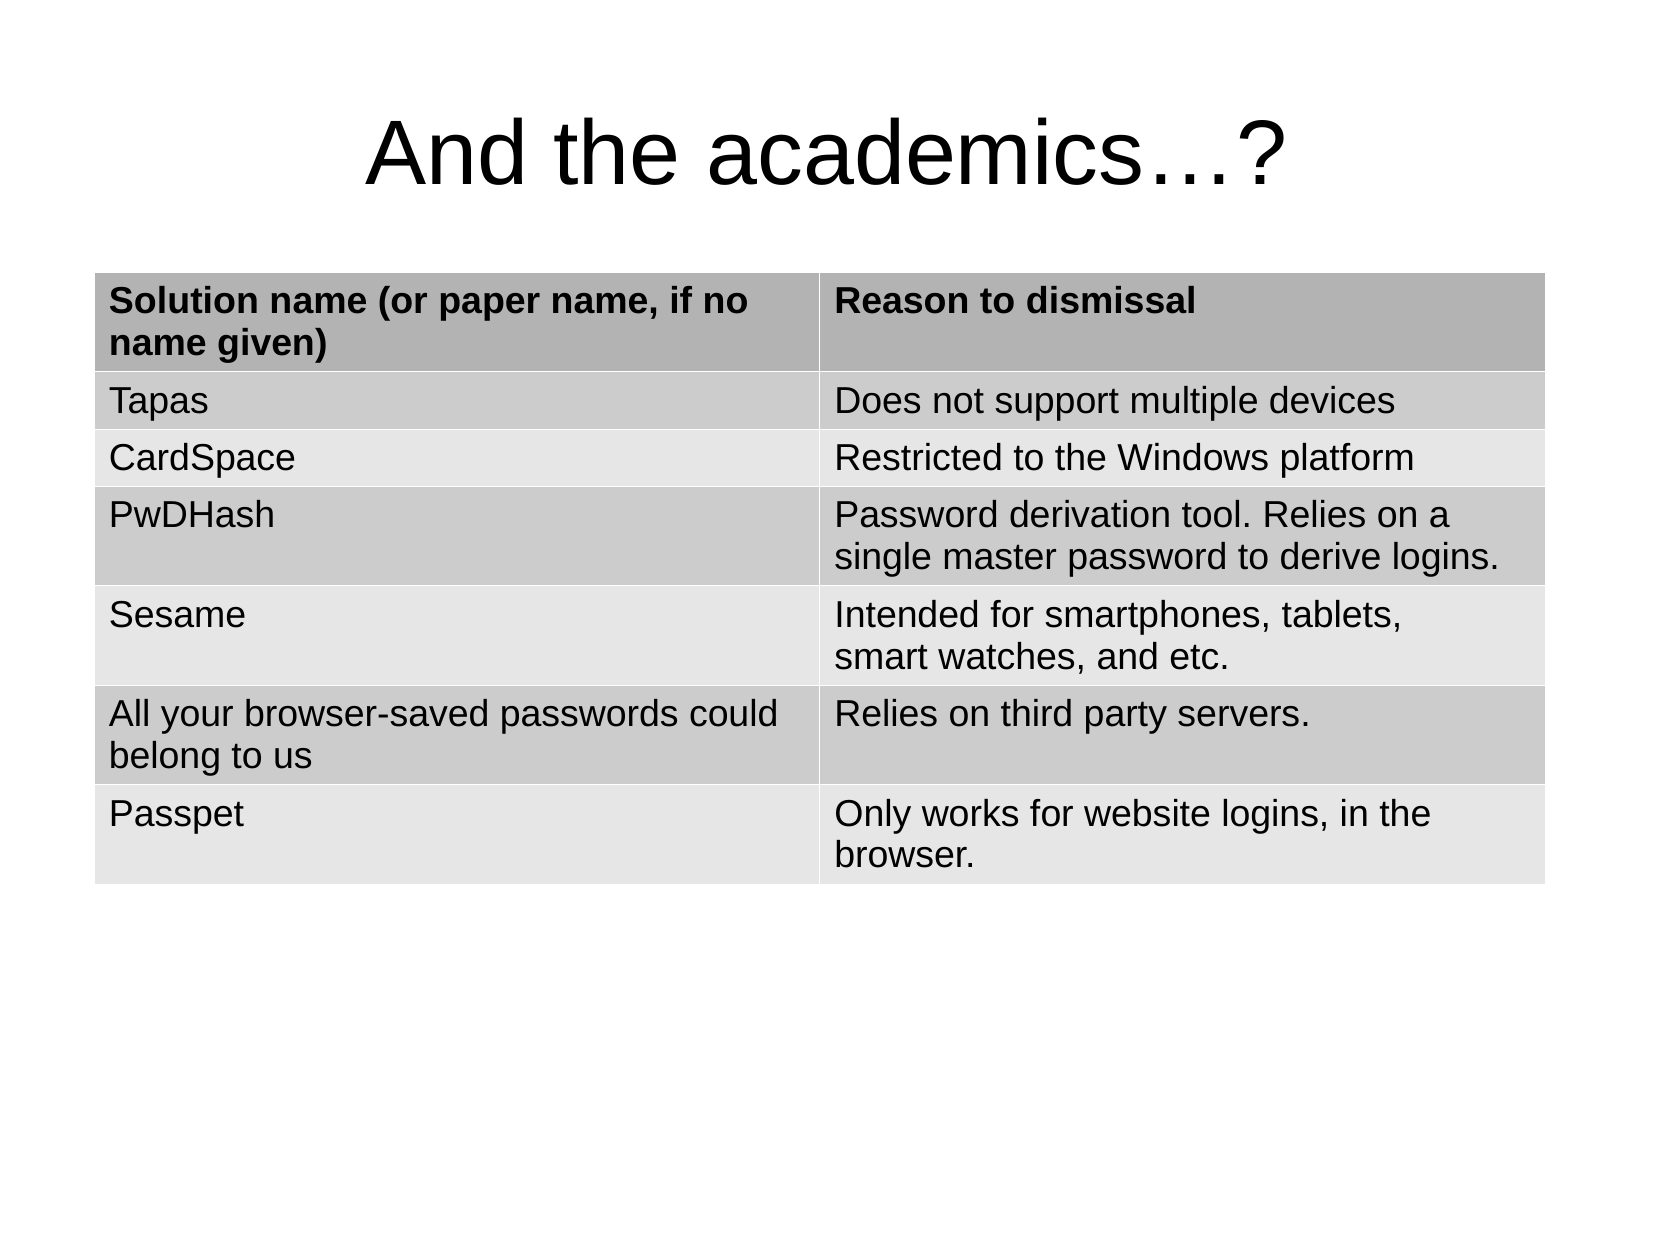

# And the academics…?
| Solution name (or paper name, if no name given) | Reason to dismissal |
| --- | --- |
| Tapas | Does not support multiple devices |
| CardSpace | Restricted to the Windows platform |
| PwDHash | Password derivation tool. Relies on a single master password to derive logins. |
| Sesame | Intended for smartphones, tablets, smart watches, and etc. |
| All your browser-saved passwords could belong to us | Relies on third party servers. |
| Passpet | Only works for website logins, in the browser. |